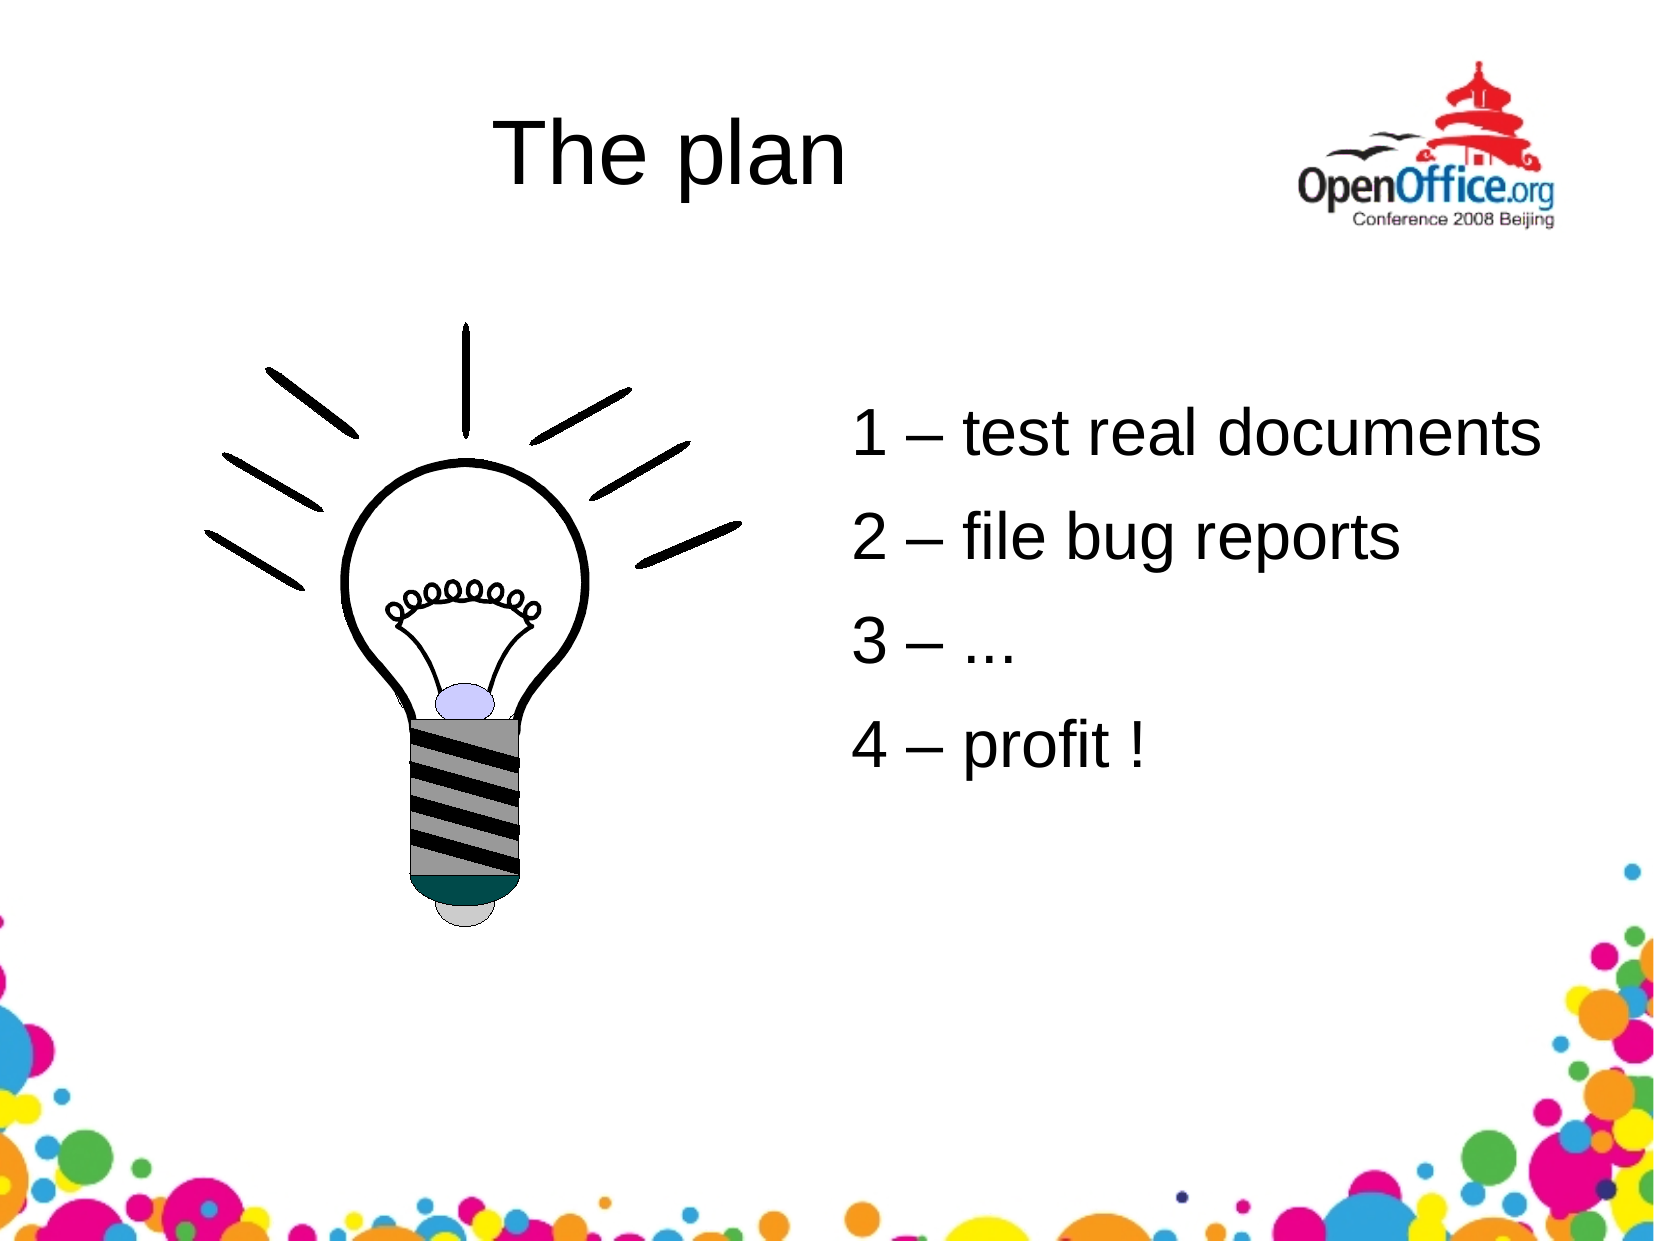

# The plan
1 – test real documents
2 – file bug reports
3 – ...
4 – profit !